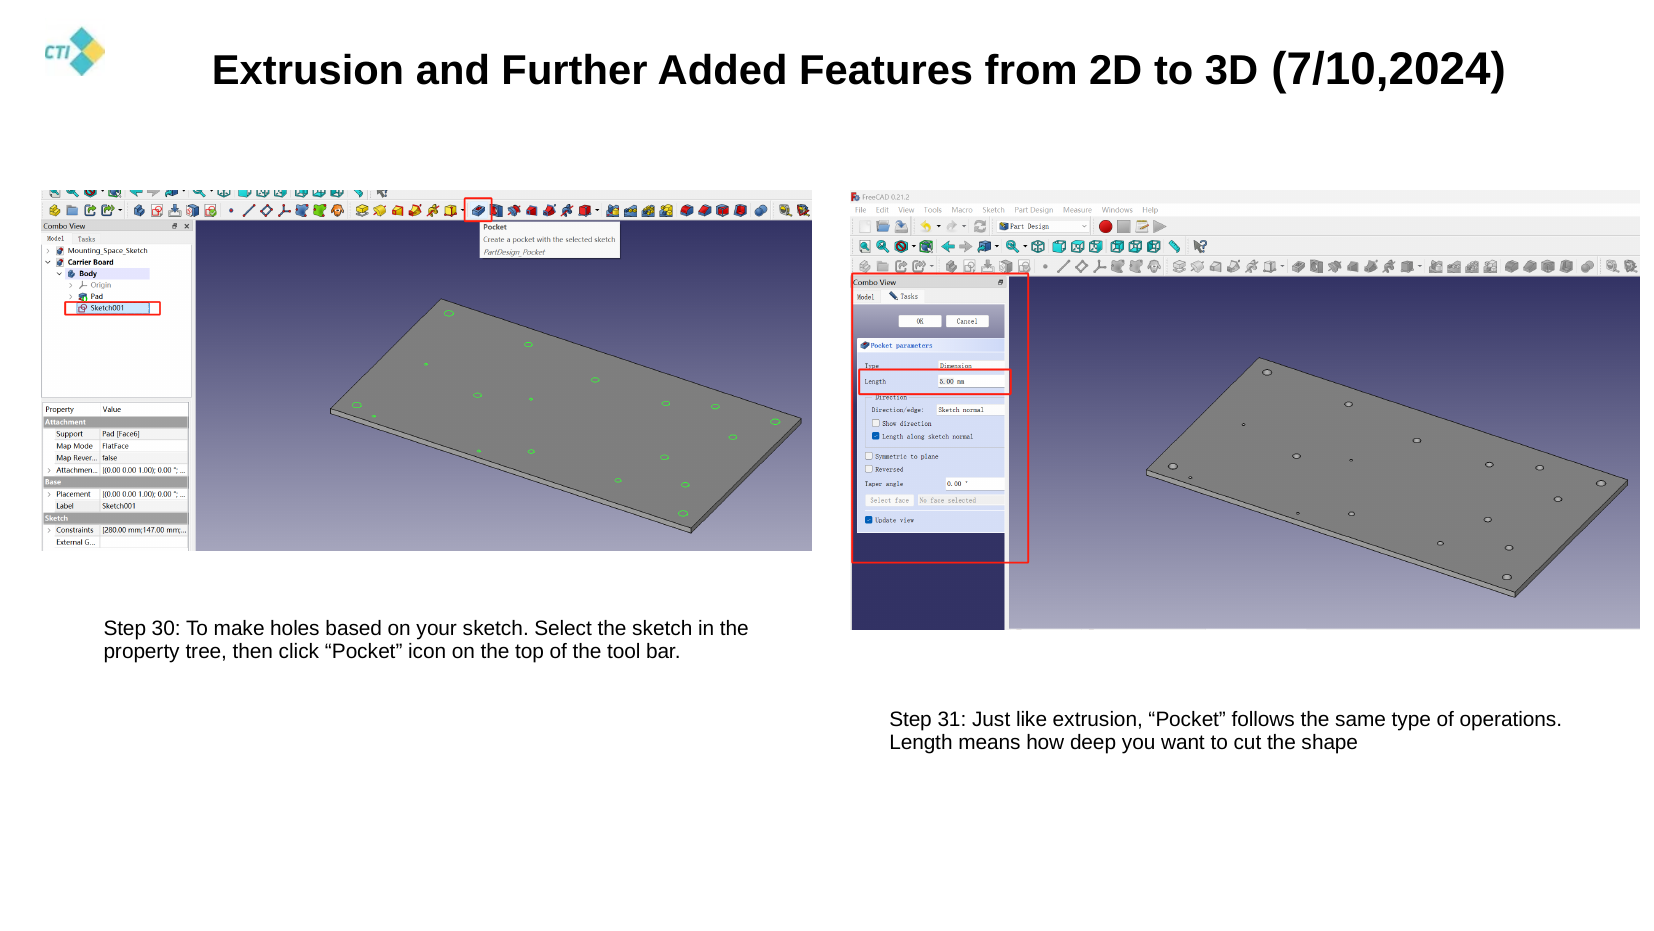

# Extrusion and Further Added Features from 2D to 3D (7/10,2024)
New
New
Step 30: To make holes based on your sketch. Select the sketch in the property tree, then click “Pocket” icon on the top of the tool bar.
Step 31: Just like extrusion, “Pocket” follows the same type of operations. Length means how deep you want to cut the shape